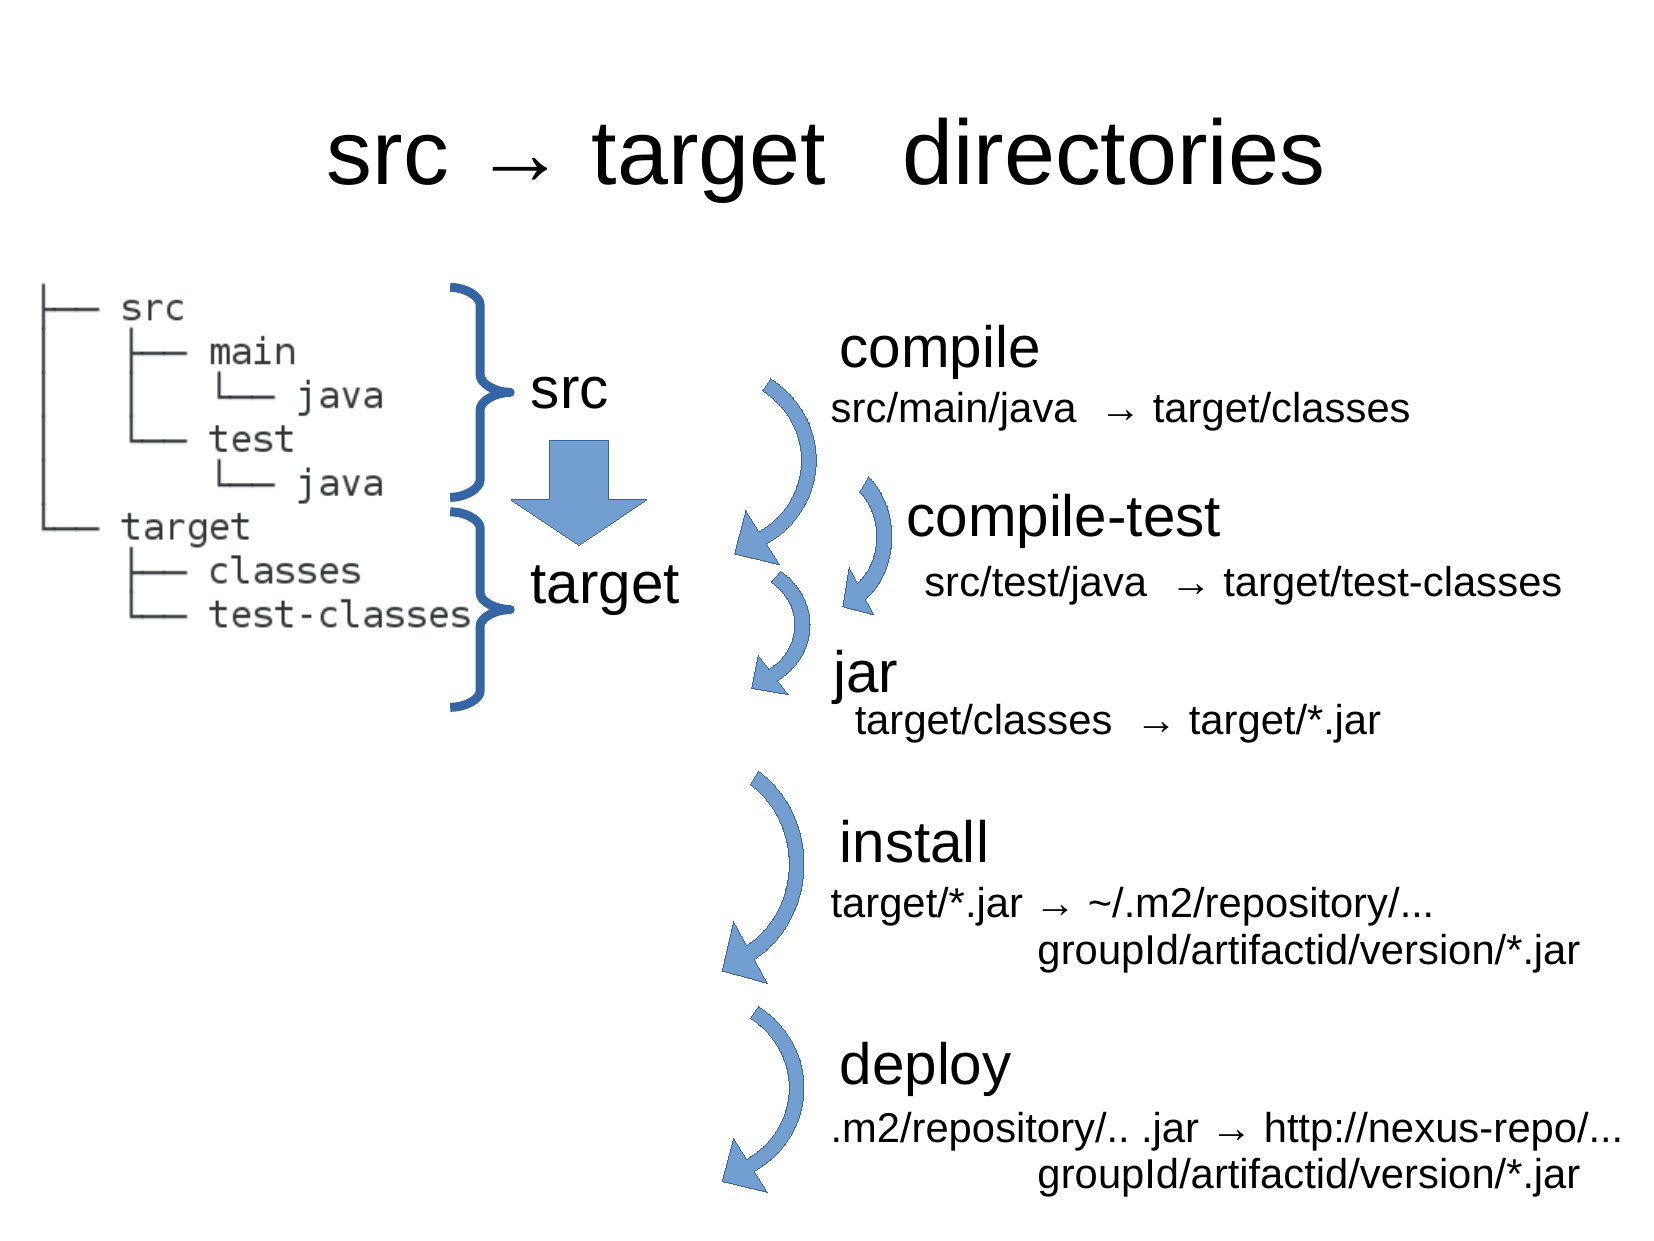

# src → target directories
compile
src
src/main/java → target/classes
compile-test
target
src/test/java → target/test-classes
jar
target/classes → target/*.jar
install
target/*.jar → ~/.m2/repository/...
 groupId/artifactid/version/*.jar
deploy
.m2/repository/.. .jar → http://nexus-repo/...
 groupId/artifactid/version/*.jar